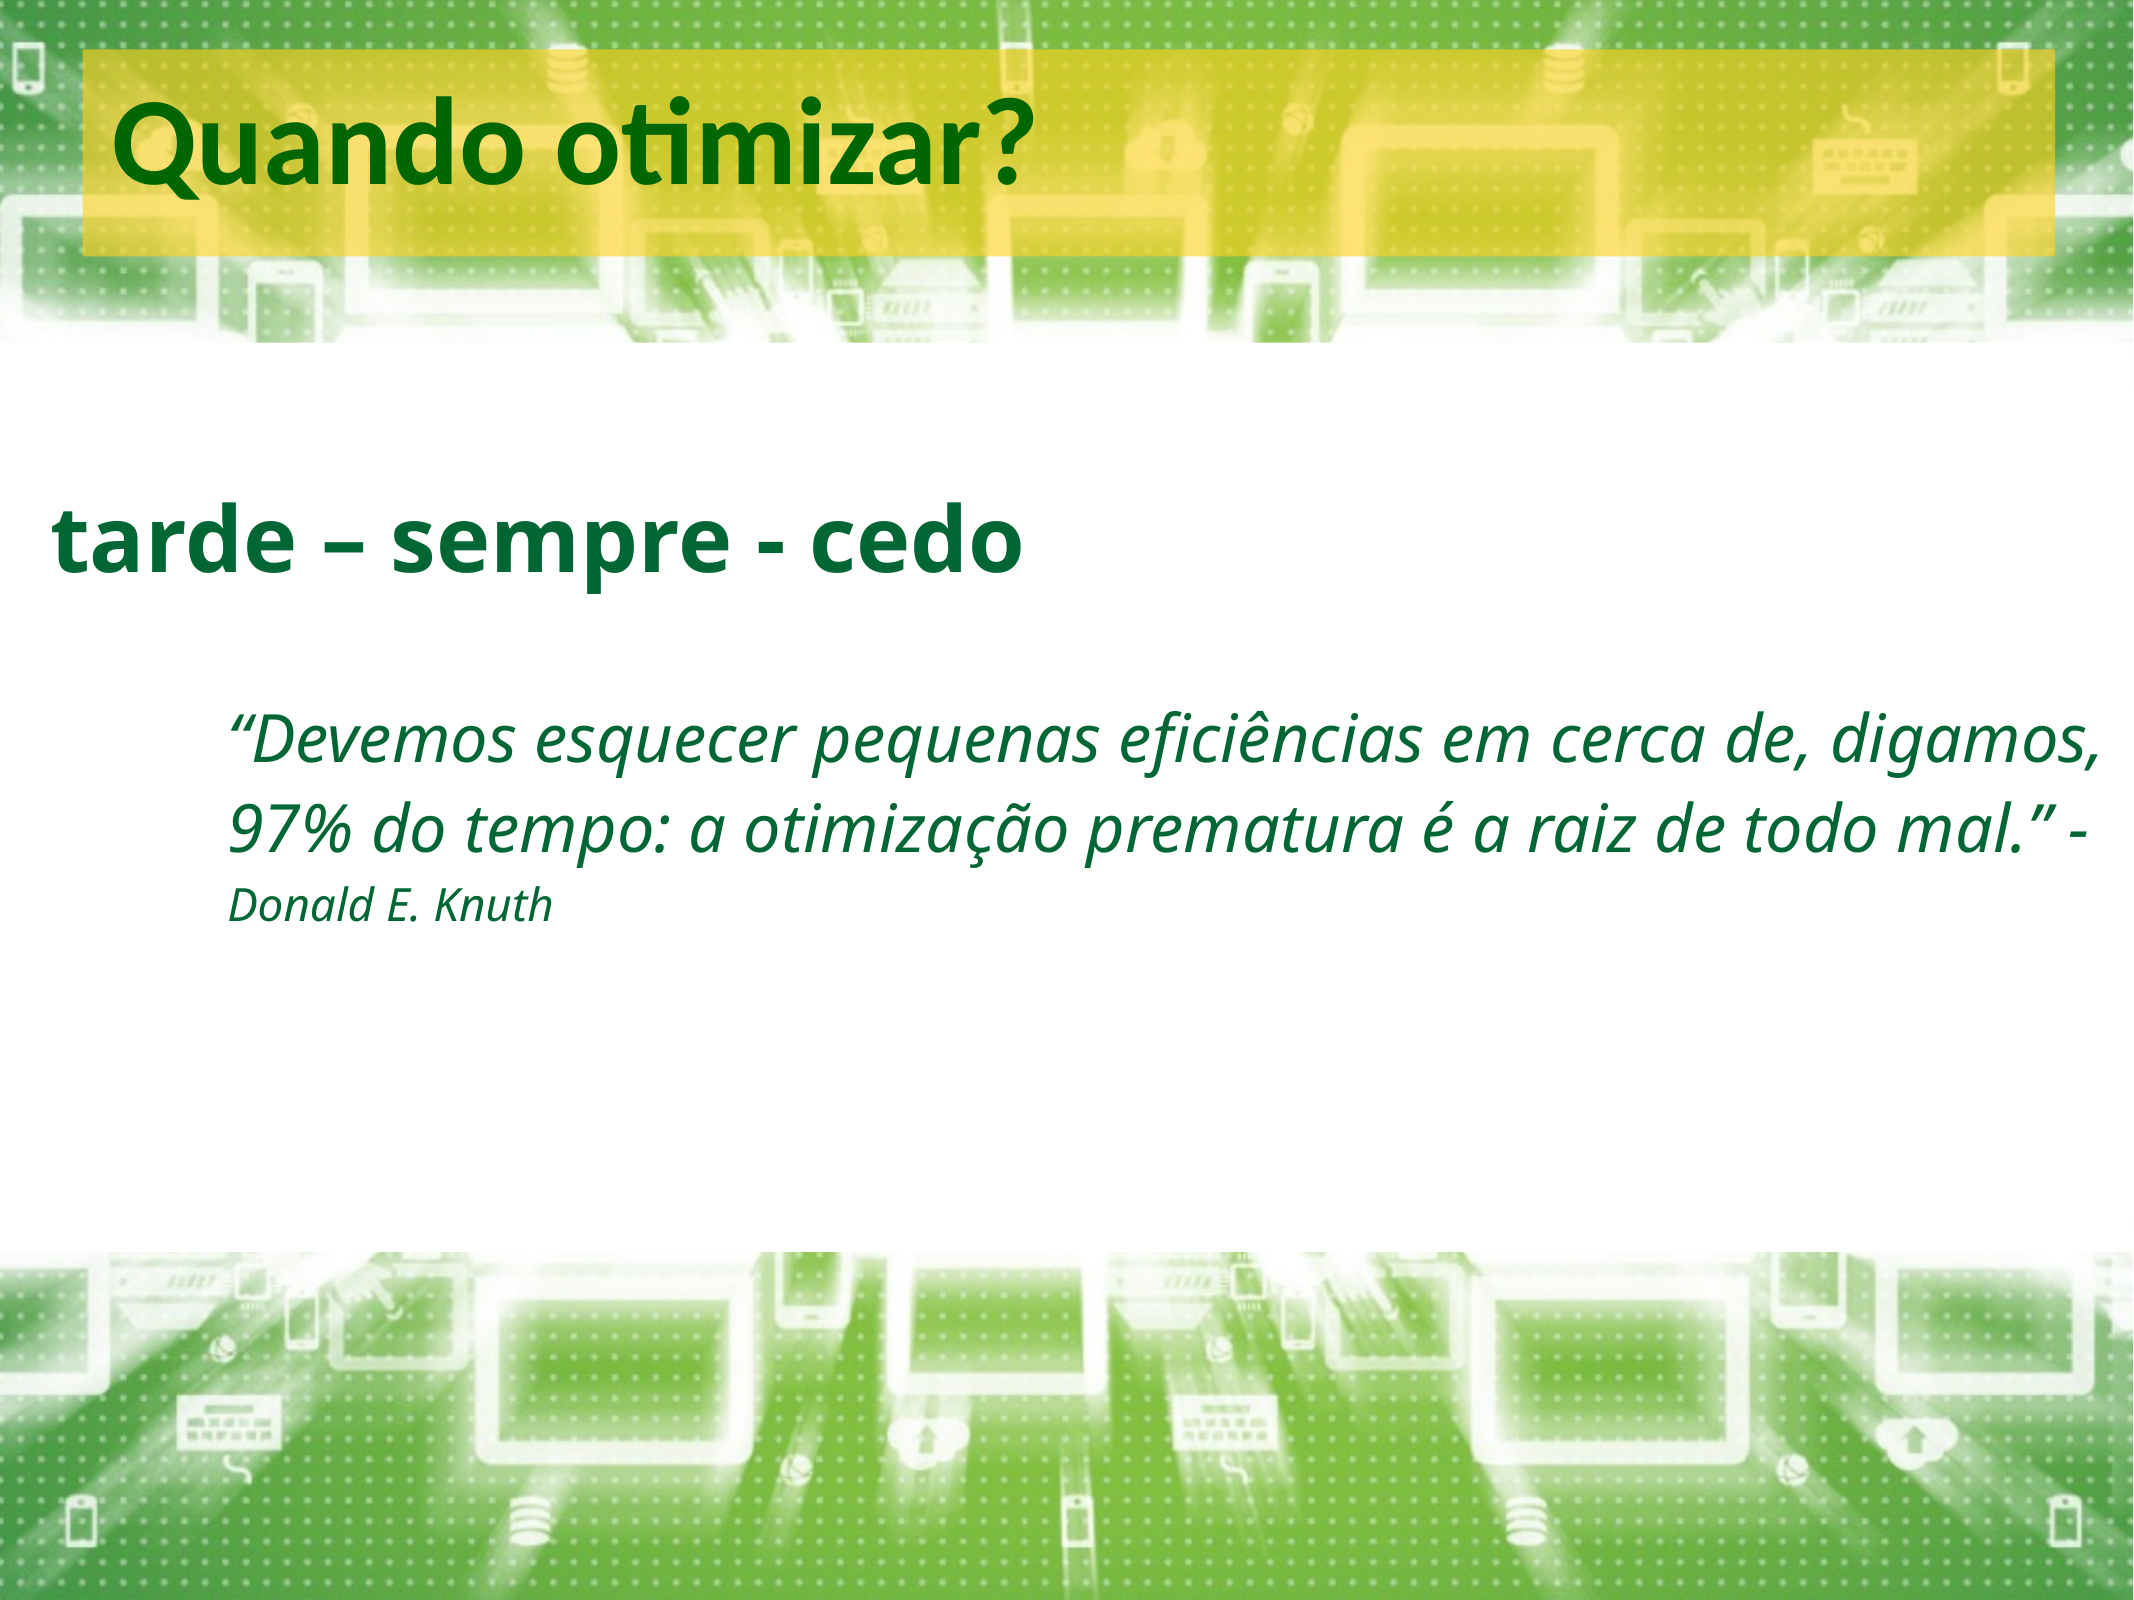

# Quando otimizar?
tarde – sempre - cedo
“Devemos esquecer pequenas eficiências em cerca de, digamos, 97% do tempo: a otimização prematura é a raiz de todo mal.” - Donald E. Knuth